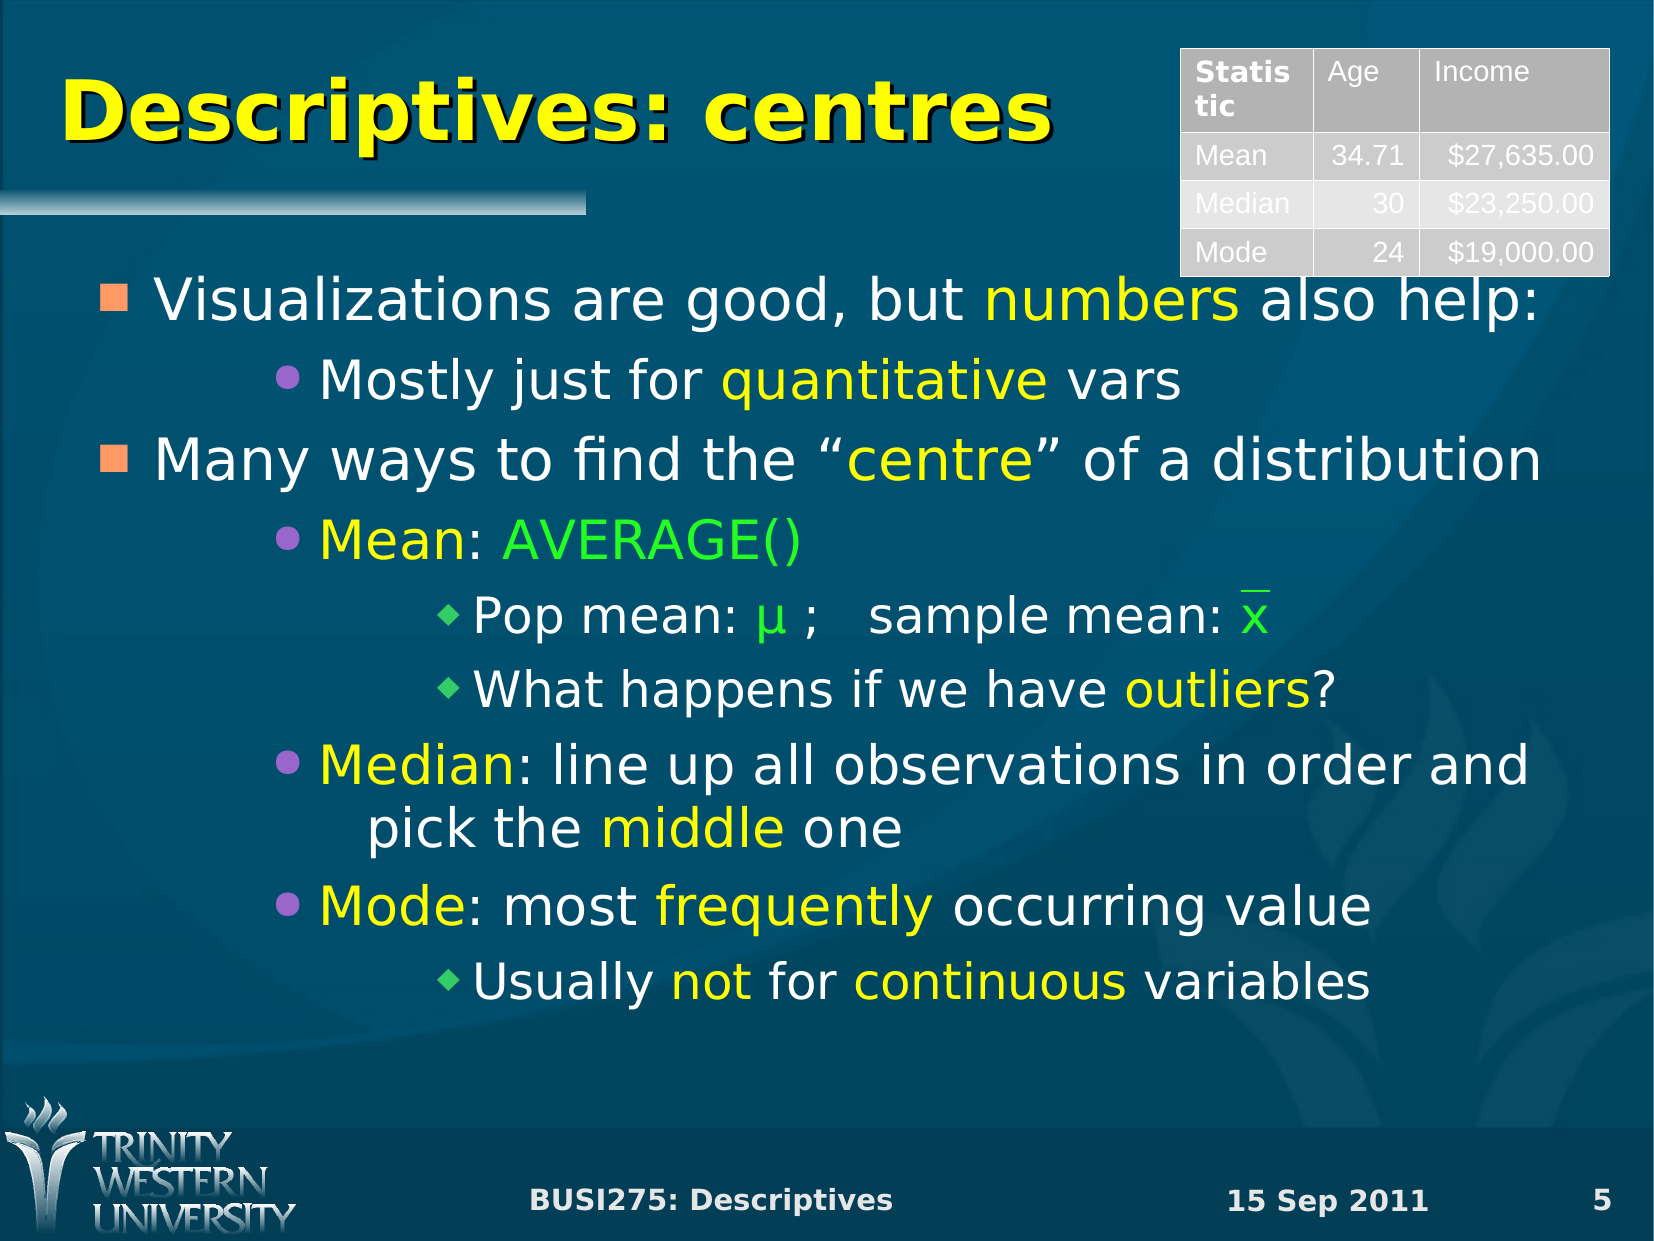

# Descriptives: centres
| Statistic | Age | Income |
| --- | --- | --- |
| Mean | 34.71 | $27,635.00 |
| Median | 30 | $23,250.00 |
| Mode | 24 | $19,000.00 |
Visualizations are good, but numbers also help:
Mostly just for quantitative vars
Many ways to find the “centre” of a distribution
Mean: AVERAGE()
Pop mean: μ ; sample mean: x
What happens if we have outliers?
Median: line up all observations in order and pick the middle one
Mode: most frequently occurring value
Usually not for continuous variables
BUSI275: Descriptives
15 Sep 2011
5